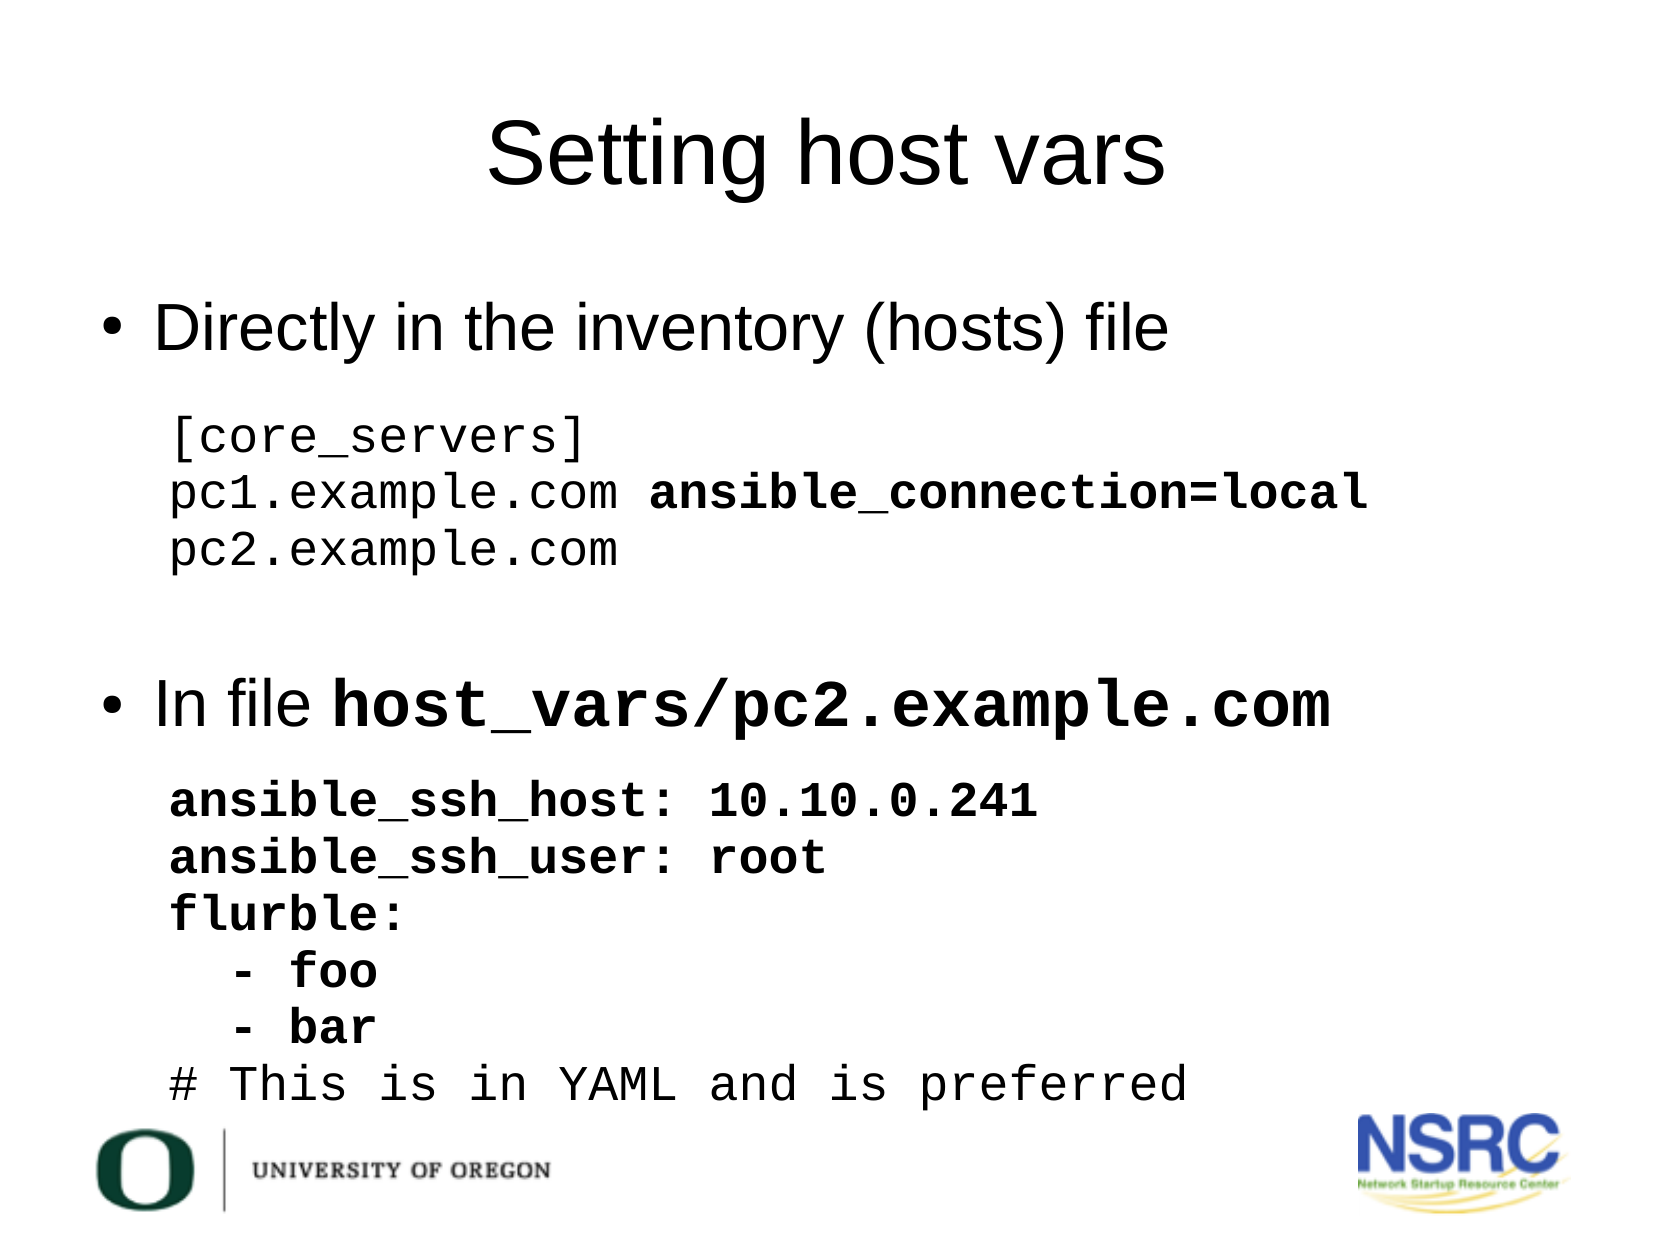

# Setting host vars
Directly in the inventory (hosts) file
[core_servers]
pc1.example.com ansible_connection=local
pc2.example.com
In file host_vars/pc2.example.com
ansible_ssh_host: 10.10.0.241
ansible_ssh_user: root
flurble:
 - foo
 - bar
# This is in YAML and is preferred